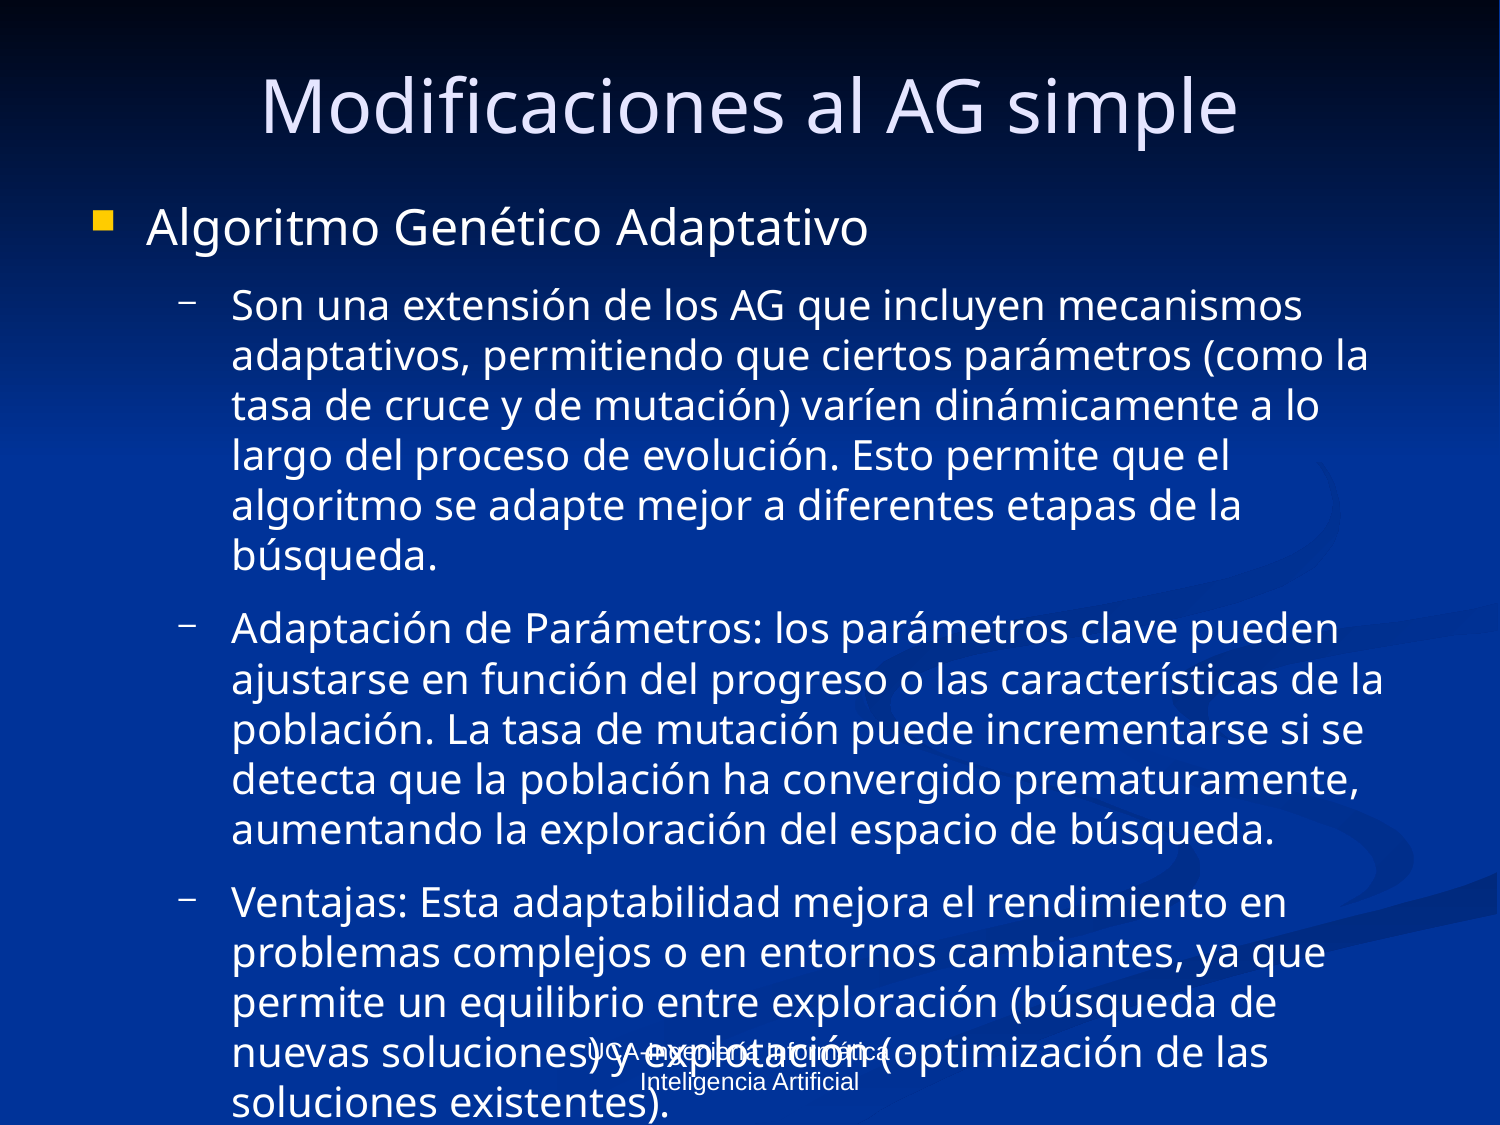

# Modificaciones al AG simple
Algoritmo Genético Adaptativo
Son una extensión de los AG que incluyen mecanismos adaptativos, permitiendo que ciertos parámetros (como la tasa de cruce y de mutación) varíen dinámicamente a lo largo del proceso de evolución. Esto permite que el algoritmo se adapte mejor a diferentes etapas de la búsqueda.
Adaptación de Parámetros: los parámetros clave pueden ajustarse en función del progreso o las características de la población. La tasa de mutación puede incrementarse si se detecta que la población ha convergido prematuramente, aumentando la exploración del espacio de búsqueda.
Ventajas: Esta adaptabilidad mejora el rendimiento en problemas complejos o en entornos cambiantes, ya que permite un equilibrio entre exploración (búsqueda de nuevas soluciones) y explotación (optimización de las soluciones existentes).
UCA-Ingeniería Informática - Inteligencia Artificial